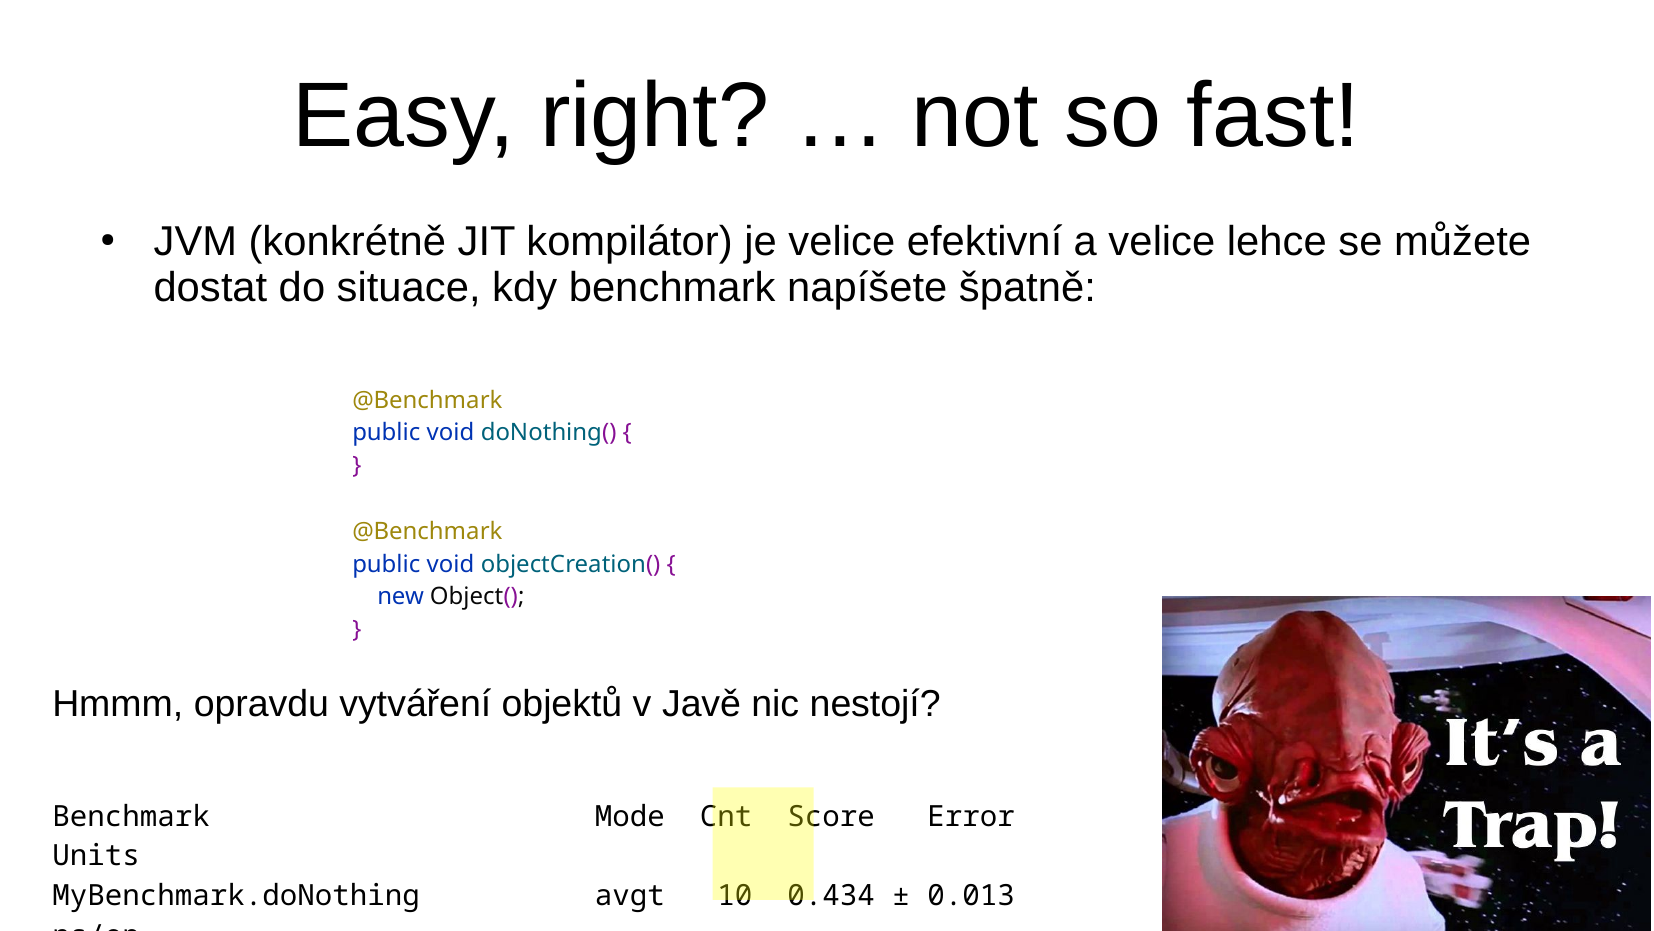

# Easy, right? … not so fast!
JVM (konkrétně JIT kompilátor) je velice efektivní a velice lehce se můžete dostat do situace, kdy benchmark napíšete špatně:
@Benchmark
public void doNothing() {
}
@Benchmark
public void objectCreation() {
 new Object();
}
Hmmm, opravdu vytváření objektů v Javě nic nestojí?
Benchmark Mode Cnt Score Error Units
MyBenchmark.doNothing avgt 10 0.434 ± 0.013 ns/op
MyBenchmark.objectCreation avgt 10 0.432 ± 0.012 ns/op